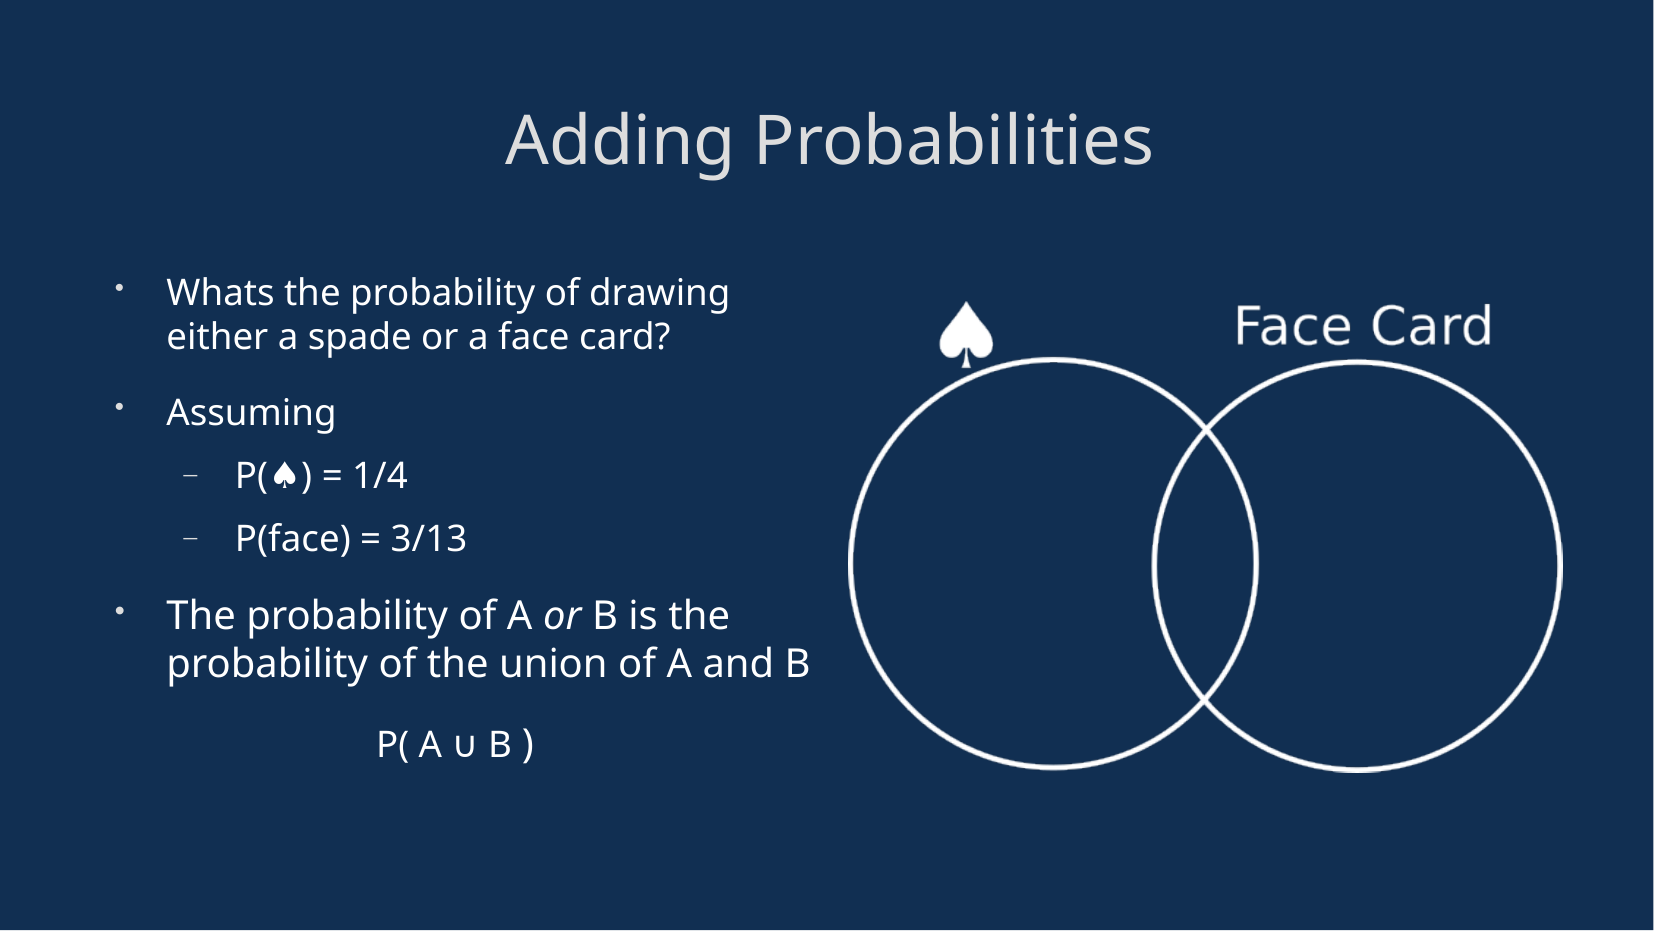

Adding Probabilities
# Whats the probability of drawing either a spade or a face card?
Assuming
P(♠) = 1/4
P(face) = 3/13
The probability of A or B is the probability of the union of A and B
P( A ∪ B )